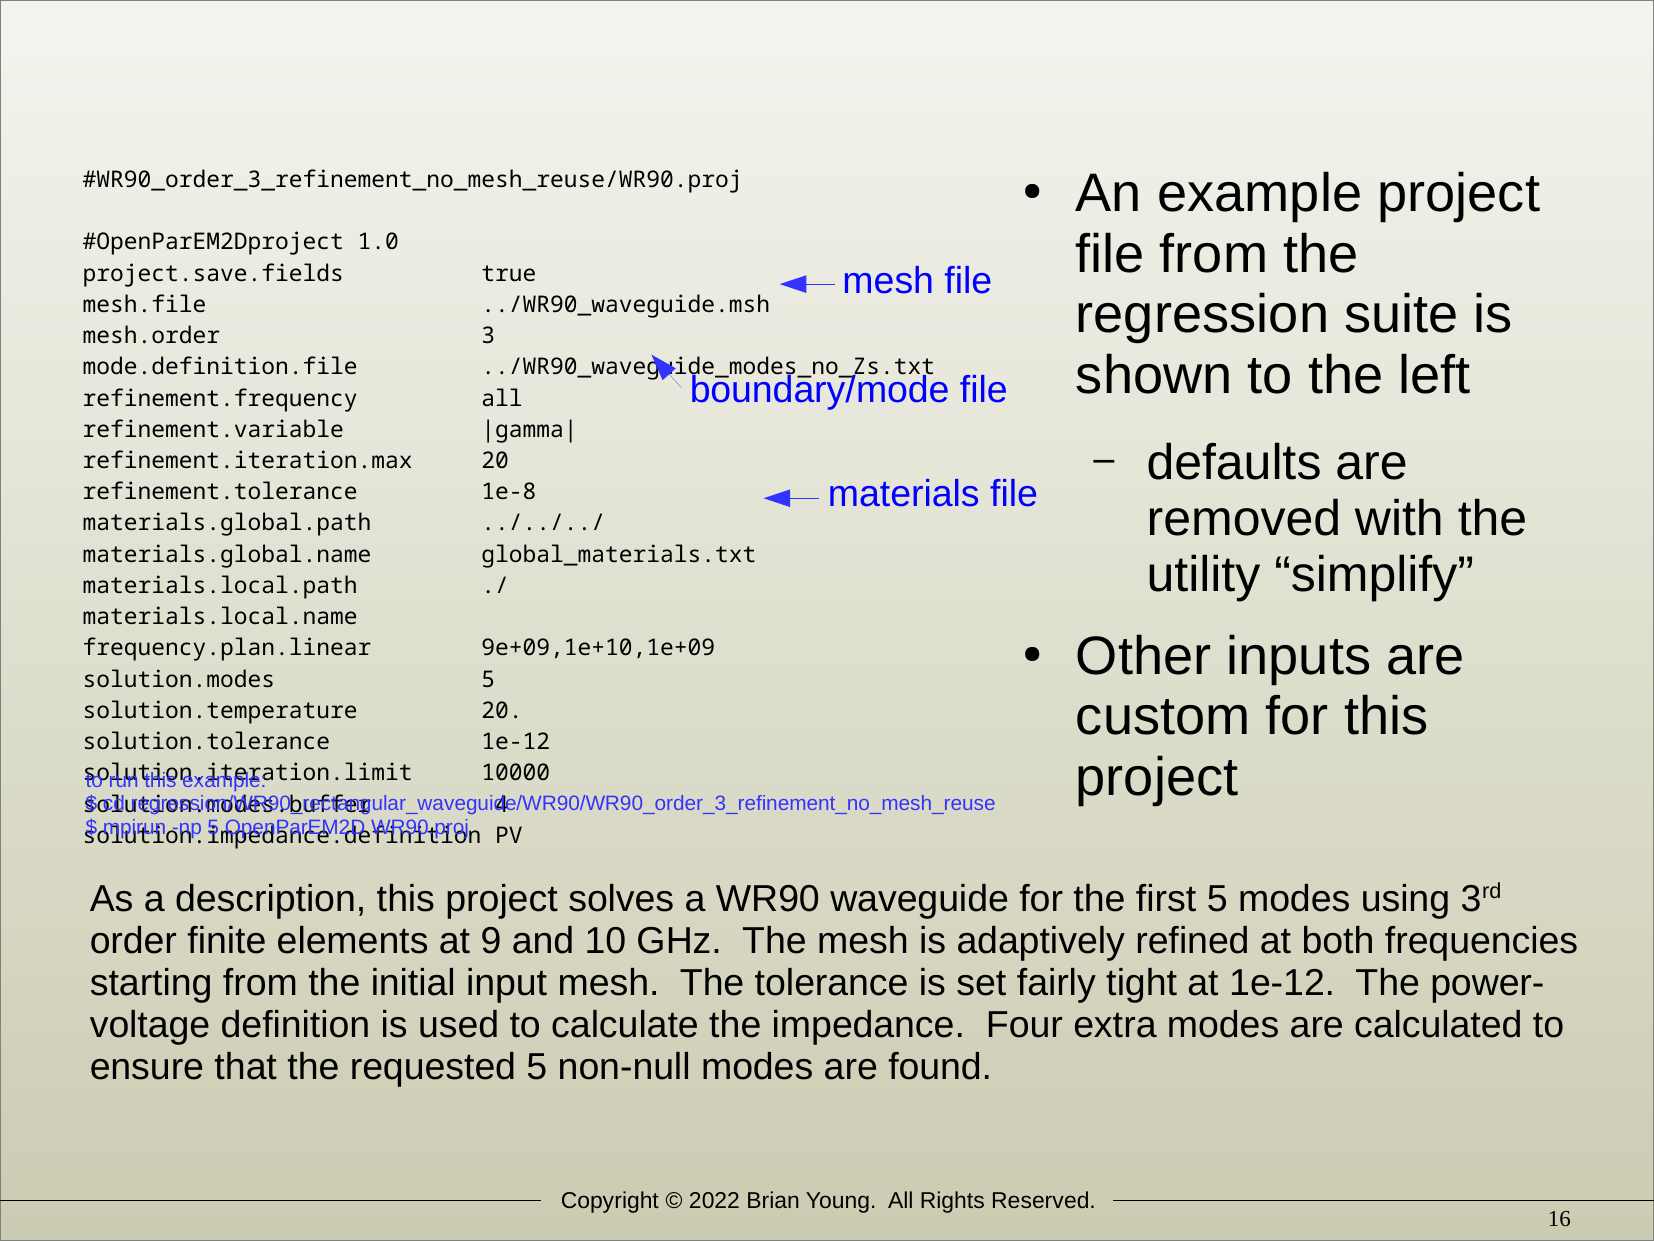

# #WR90_order_3_refinement_no_mesh_reuse/WR90.proj
#OpenParEM2Dproject 1.0
project.save.fields true
mesh.file ../WR90_waveguide.msh
mesh.order 3
mode.definition.file ../WR90_waveguide_modes_no_Zs.txt
refinement.frequency all
refinement.variable |gamma|
refinement.iteration.max 20
refinement.tolerance 1e-8
materials.global.path ../../../
materials.global.name global_materials.txt
materials.local.path ./
materials.local.name
frequency.plan.linear 9e+09,1e+10,1e+09
solution.modes 5
solution.temperature 20.
solution.tolerance 1e-12
solution.iteration.limit 10000
solution.modes.buffer 4
solution.impedance.definition PV
An example project file from the regression suite is shown to the left
defaults are removed with the utility “simplify”
Other inputs are custom for this project
mesh file
boundary/mode file
materials file
to run this example:
$ cd regression/WR90_rectangular_waveguide/WR90/WR90_order_3_refinement_no_mesh_reuse
$ mpirun -np 5 OpenParEM2D WR90.proj
As a description, this project solves a WR90 waveguide for the first 5 modes using 3rd order finite elements at 9 and 10 GHz. The mesh is adaptively refined at both frequencies starting from the initial input mesh. The tolerance is set fairly tight at 1e-12. The power-voltage definition is used to calculate the impedance. Four extra modes are calculated to ensure that the requested 5 non-null modes are found.
16